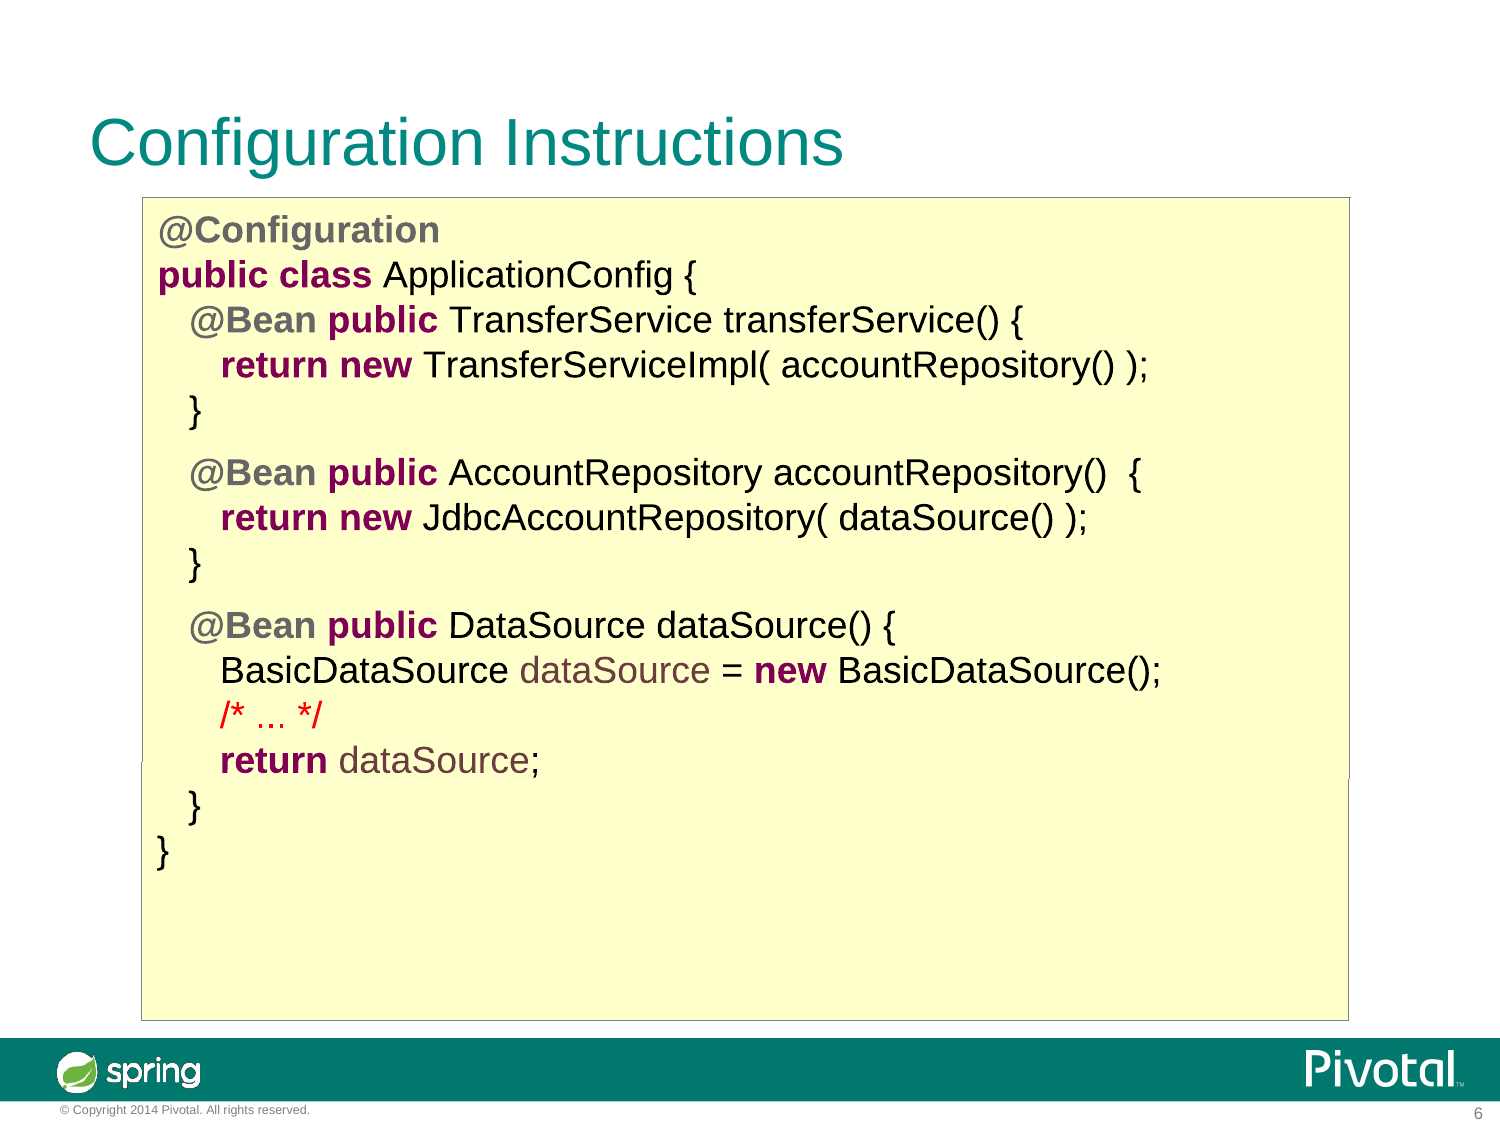

# Configuration Instructions
@Configuration
public class ApplicationConfig {
 @Bean public TransferService transferService() {
 return new TransferServiceImpl( accountRepository() );
 }
 @Bean public AccountRepository accountRepository() {
 return new JdbcAccountRepository( dataSource() );
 }
 @Bean public DataSource dataSource() {
 BasicDataSource dataSource = new BasicDataSource();
 /* ... */
 return dataSource;
 }
}